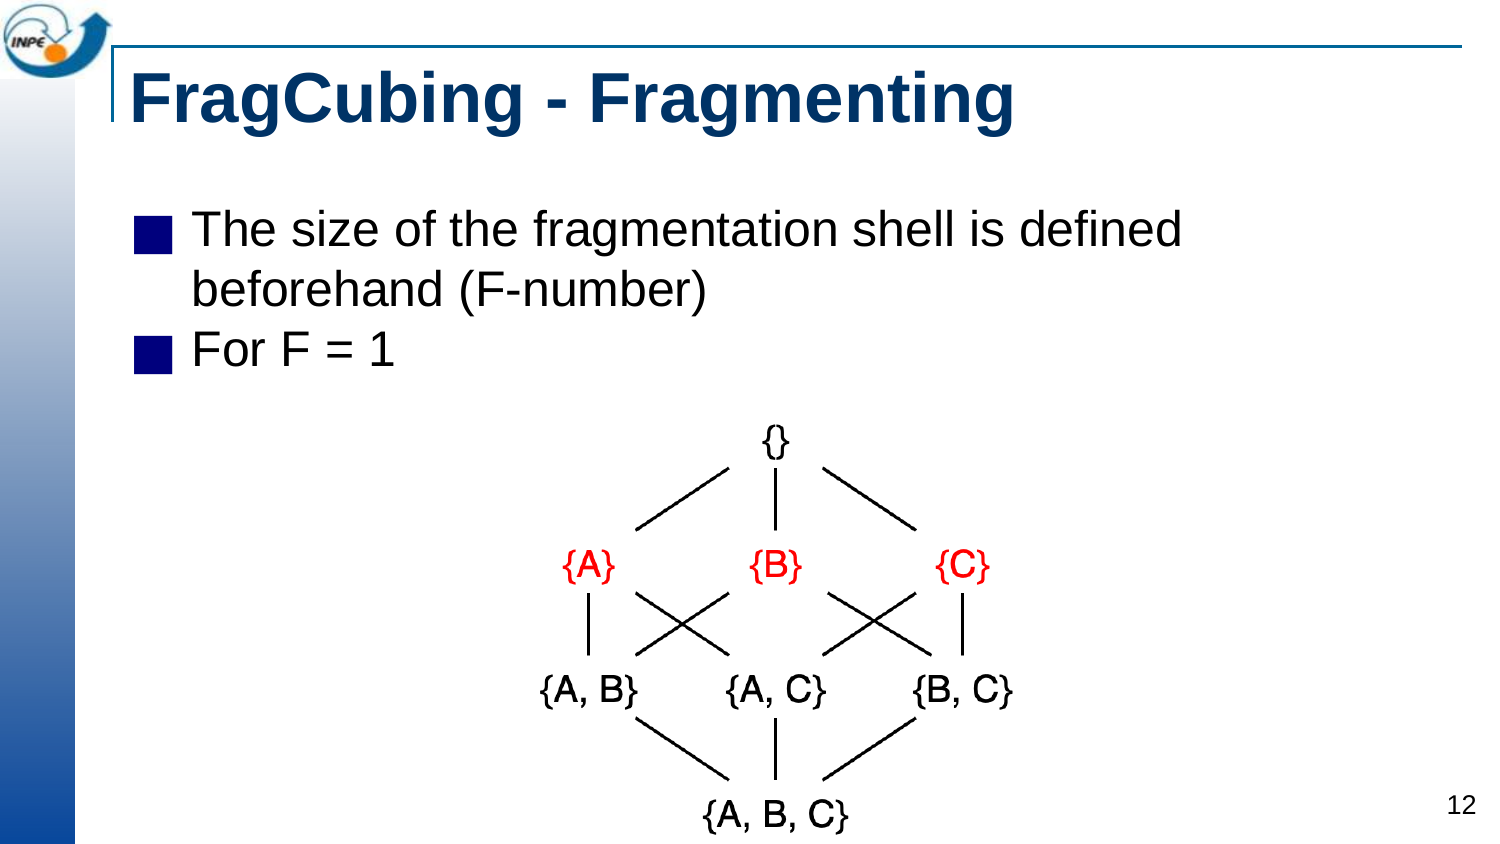

# FragCubing - Fragmenting
The size of the fragmentation shell is defined beforehand (F-number)
For F = 1